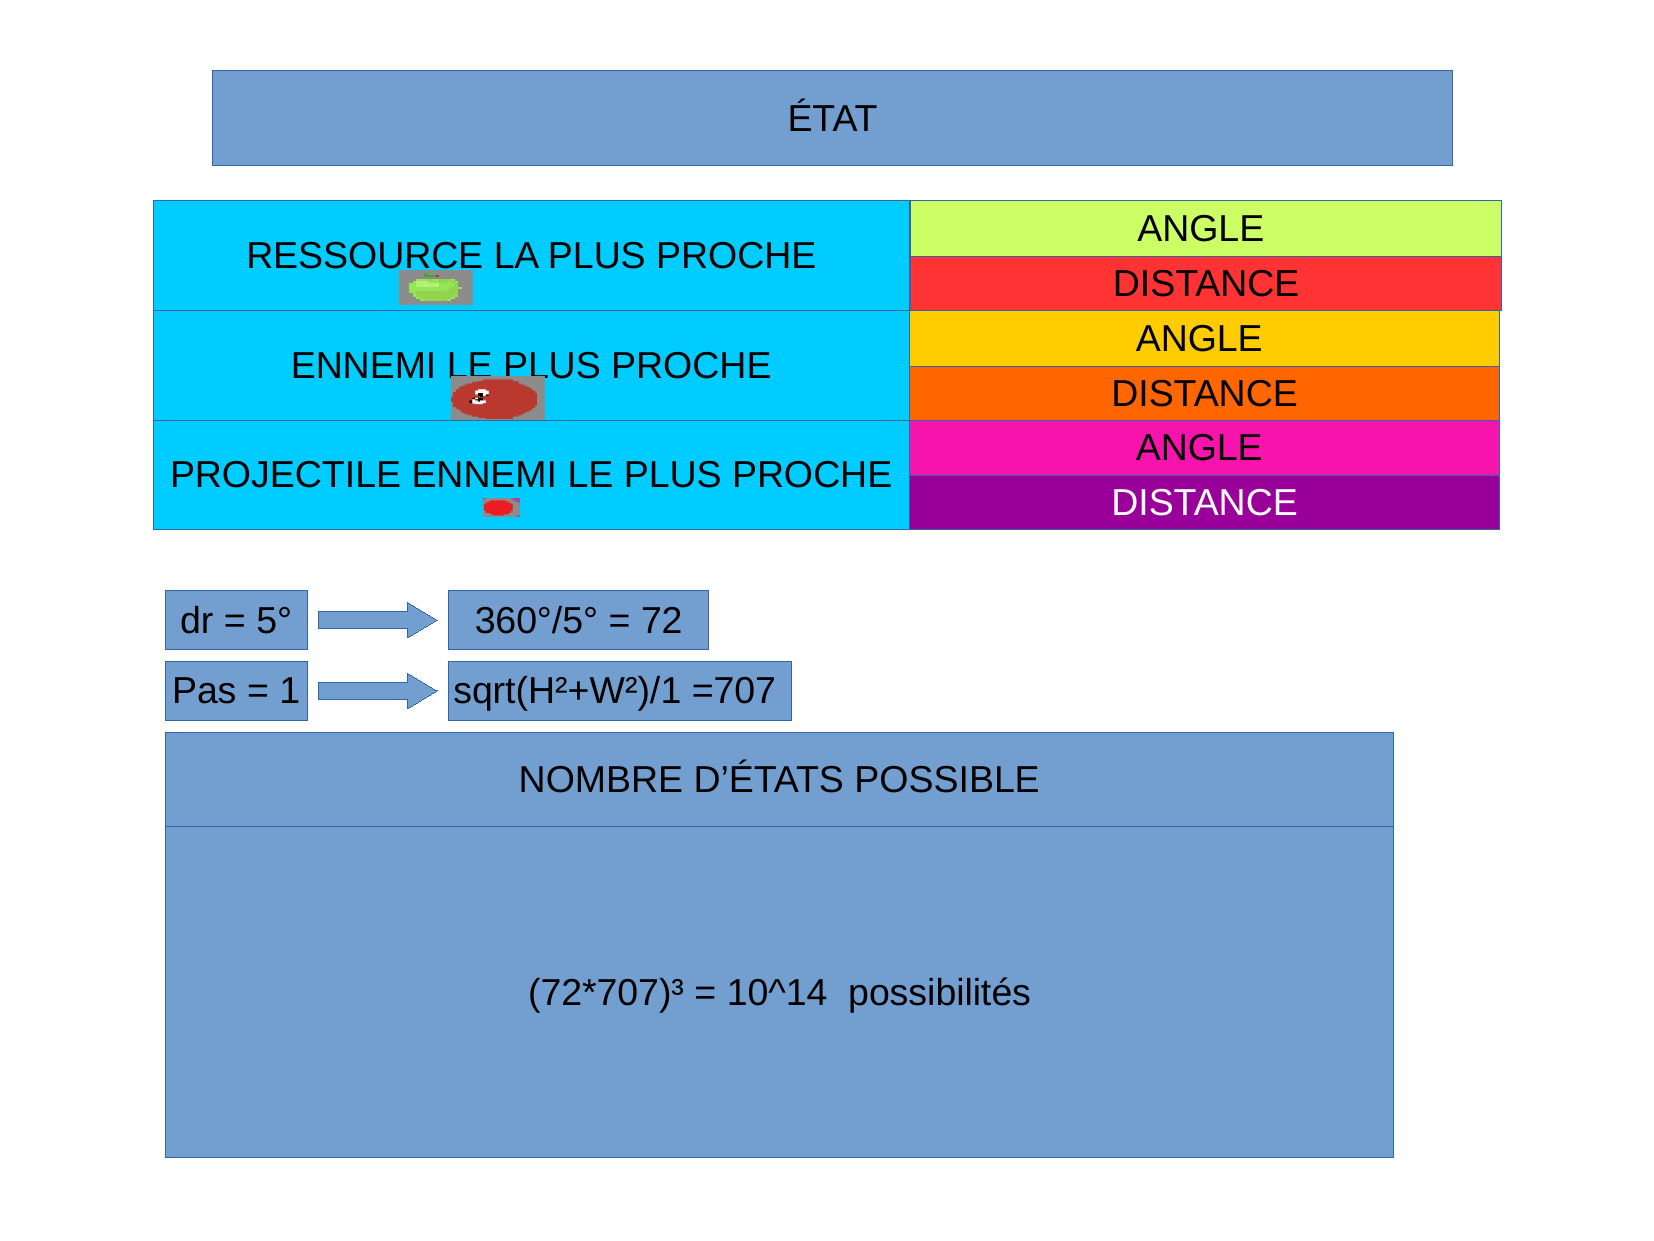

ÉTAT
RESSOURCE LA PLUS PROCHE
ANGLE
DISTANCE
ENNEMI LE PLUS PROCHE
ANGLE
DISTANCE
PROJECTILE ENNEMI LE PLUS PROCHE
ANGLE
DISTANCE
dr = 5°
360°/5° = 72
Pas = 1
sqrt(H²+W²)/1 =707
NOMBRE D’ÉTATS POSSIBLE
(72*707)³ = 10^14 possibilités